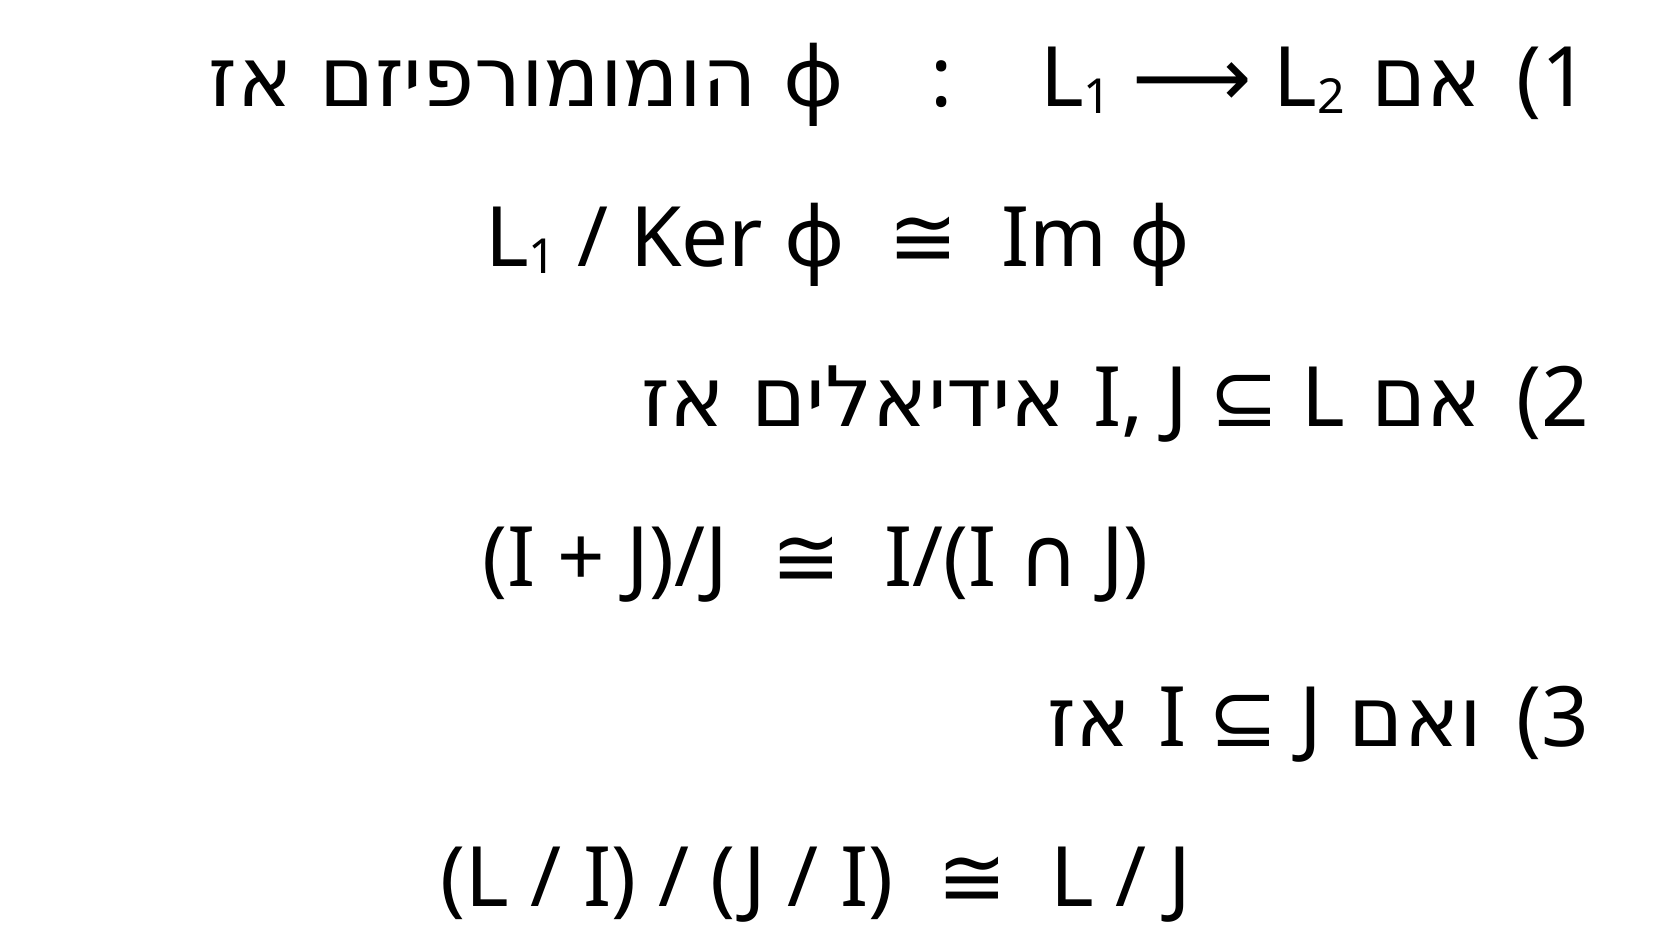

# אם ϕ : L1 ⟶ L2 הומומורפיזם אז
 L1 / Ker ϕ ≅ Im ϕ
 אם I, J ⊆ L אידיאלים אז
(I + J)/J ≅ I/(I ∩ J)
 ואם I ⊆ J אז
(L / I) / (J / I) ≅ L / J